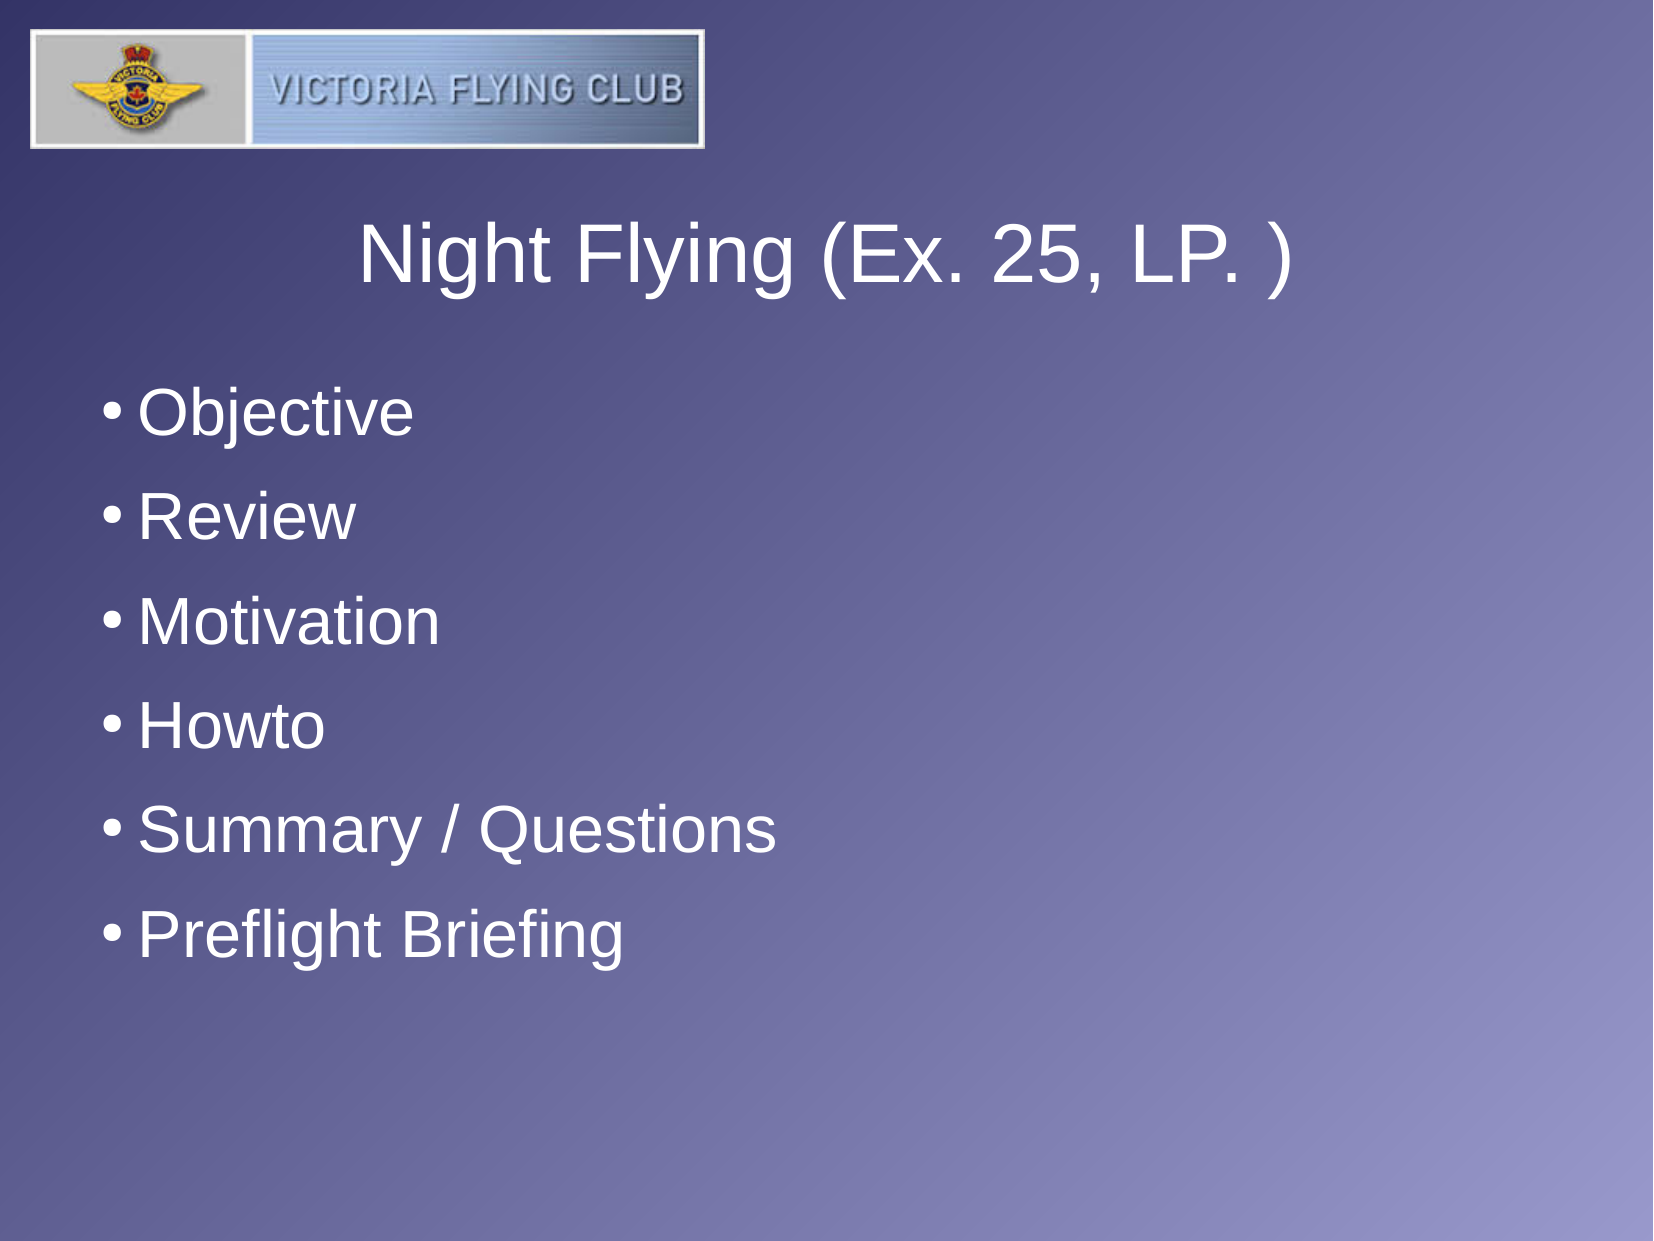

# Night Flying (Ex. 25, LP. )
Objective
Review
Motivation
Howto
Summary / Questions
Preflight Briefing